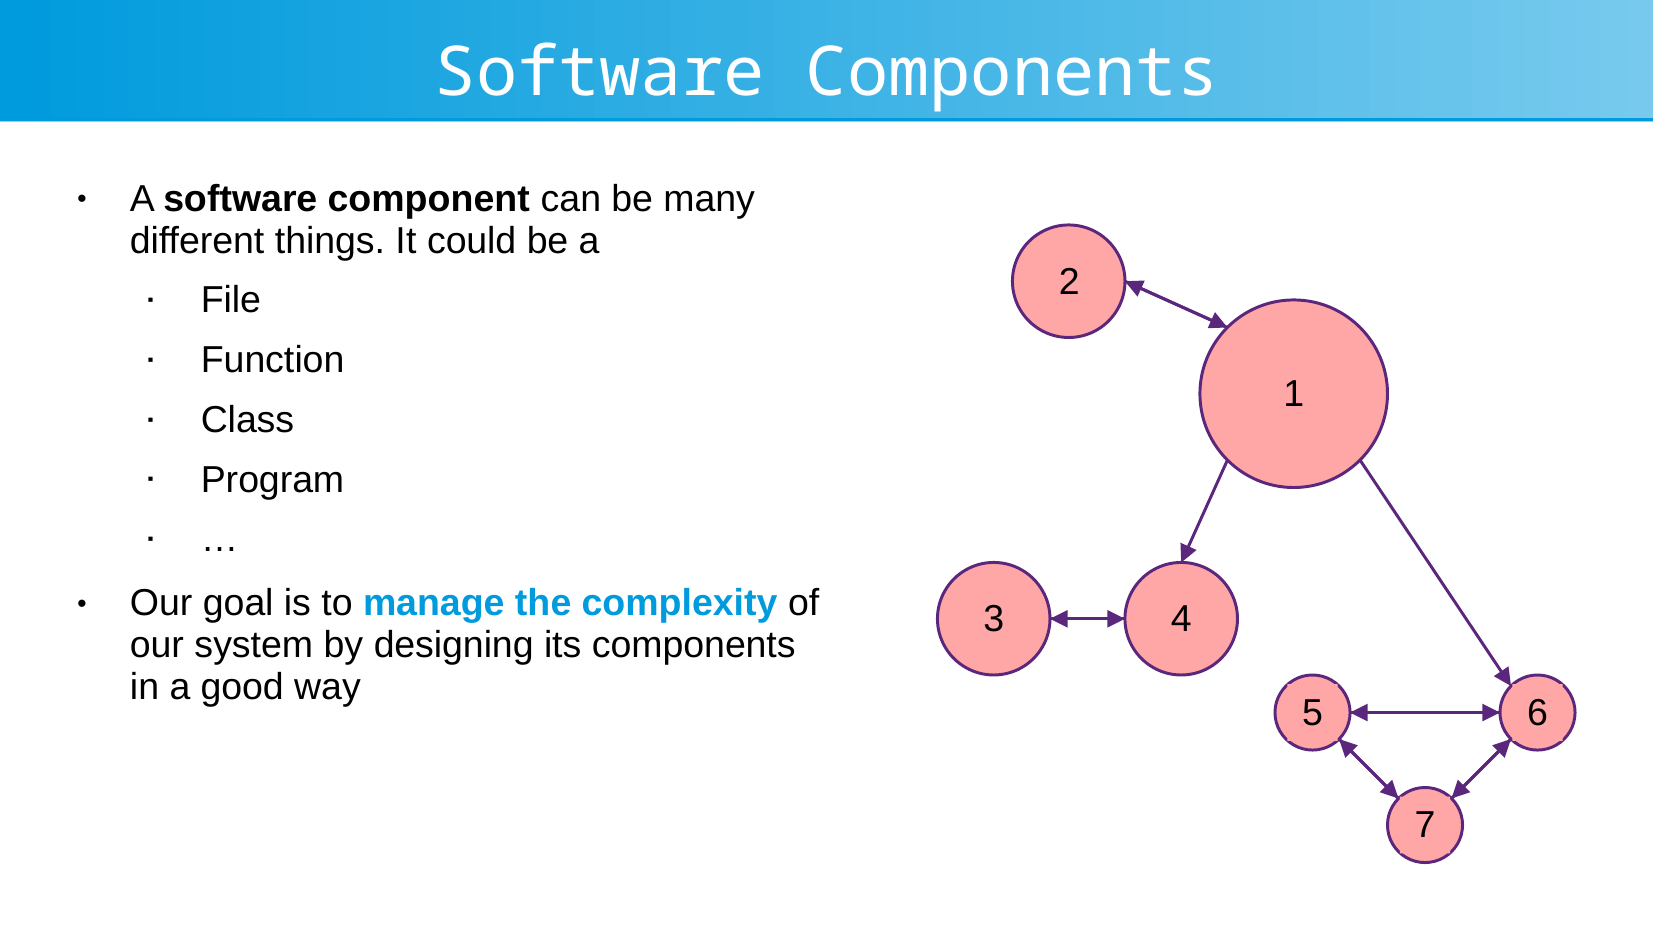

# Software Components
A software component can be many different things. It could be a
File
Function
Class
Program
…
Our goal is to manage the complexity of our system by designing its components in a good way
2
1
3
4
5
6
7
4